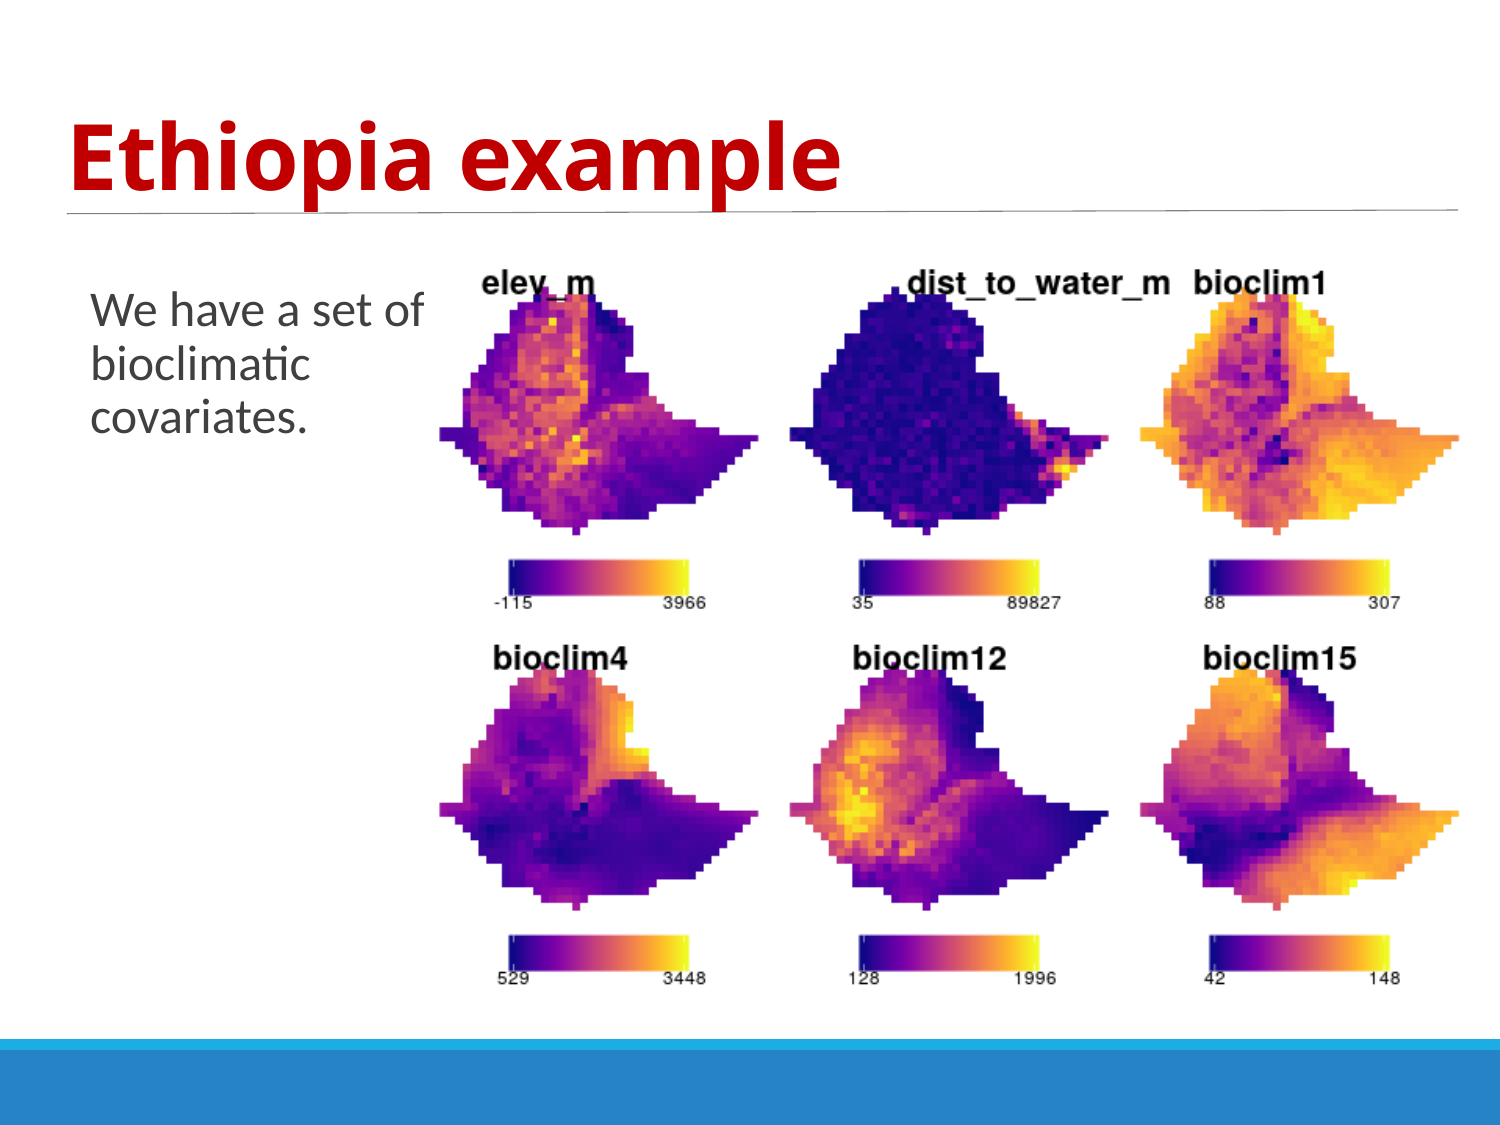

# Ethiopia example
We have a set of bioclimatic covariates.